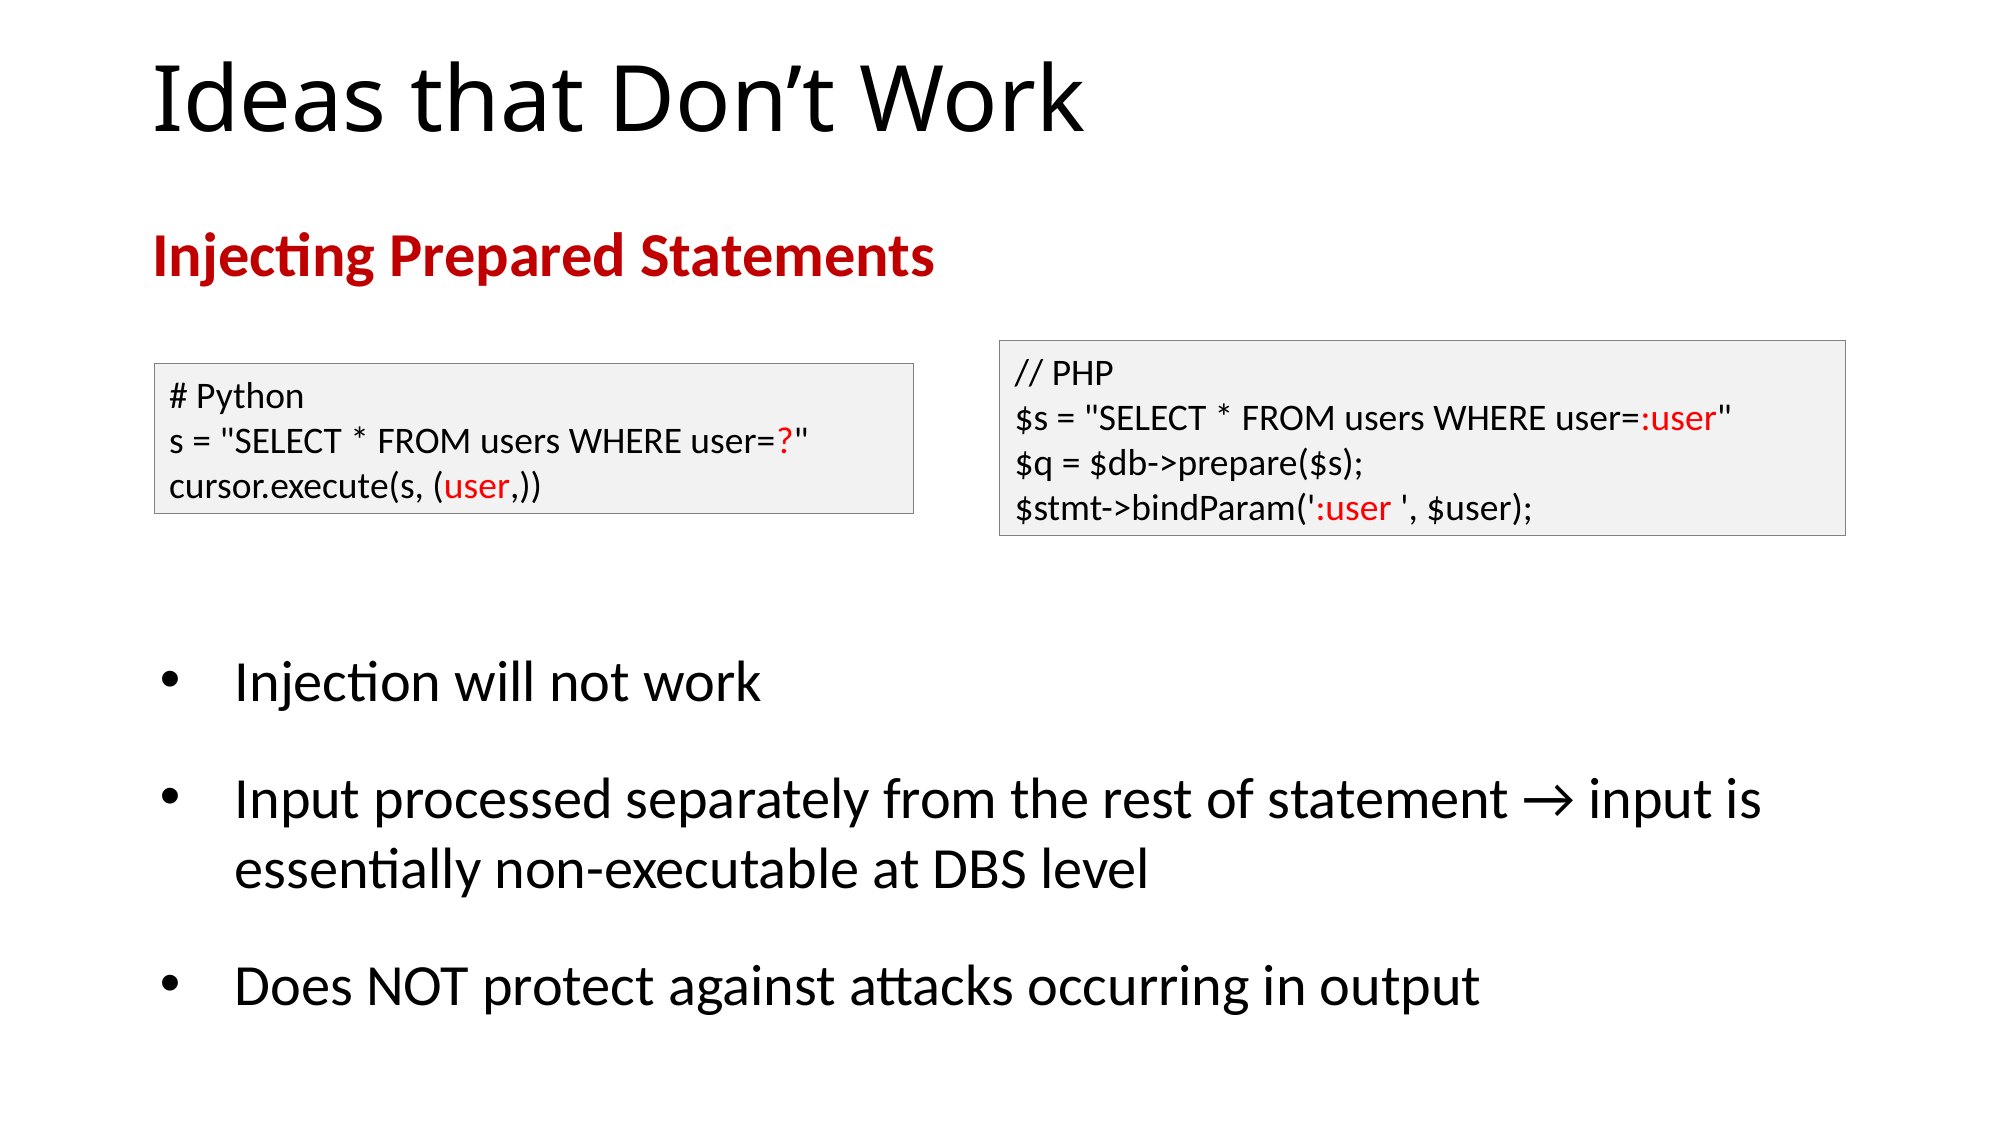

# Ideas that Don’t Work
Injecting Prepared Statements
// PHP
$s = "SELECT * FROM users WHERE user=:user"
$q = $db->prepare($s);
$stmt->bindParam(':user ', $user);
# Python
s = "SELECT * FROM users WHERE user=?"
cursor.execute(s, (user,))
Injection will not work
Input processed separately from the rest of statement → input is essentially non-executable at DBS level
Does NOT protect against attacks occurring in output